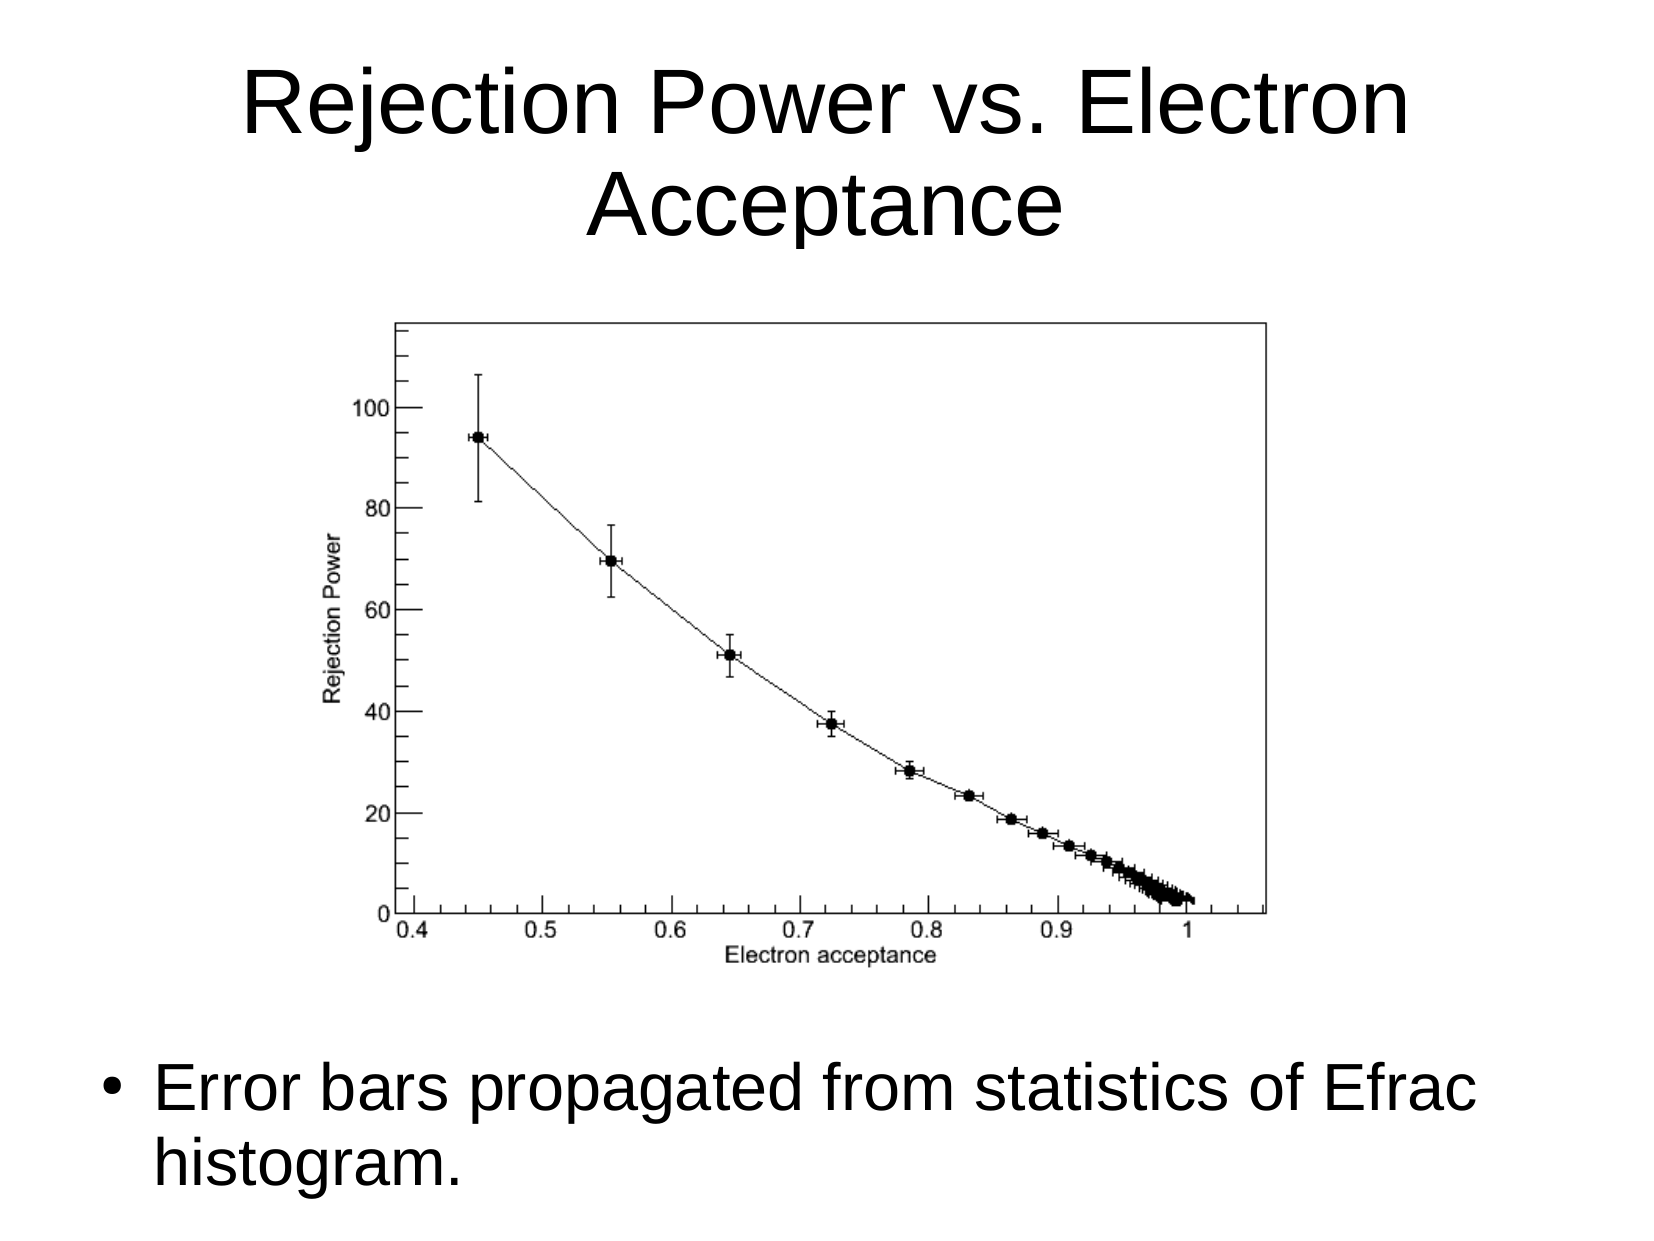

# Rejection Power vs. Electron Acceptance
Error bars propagated from statistics of Efrac histogram.